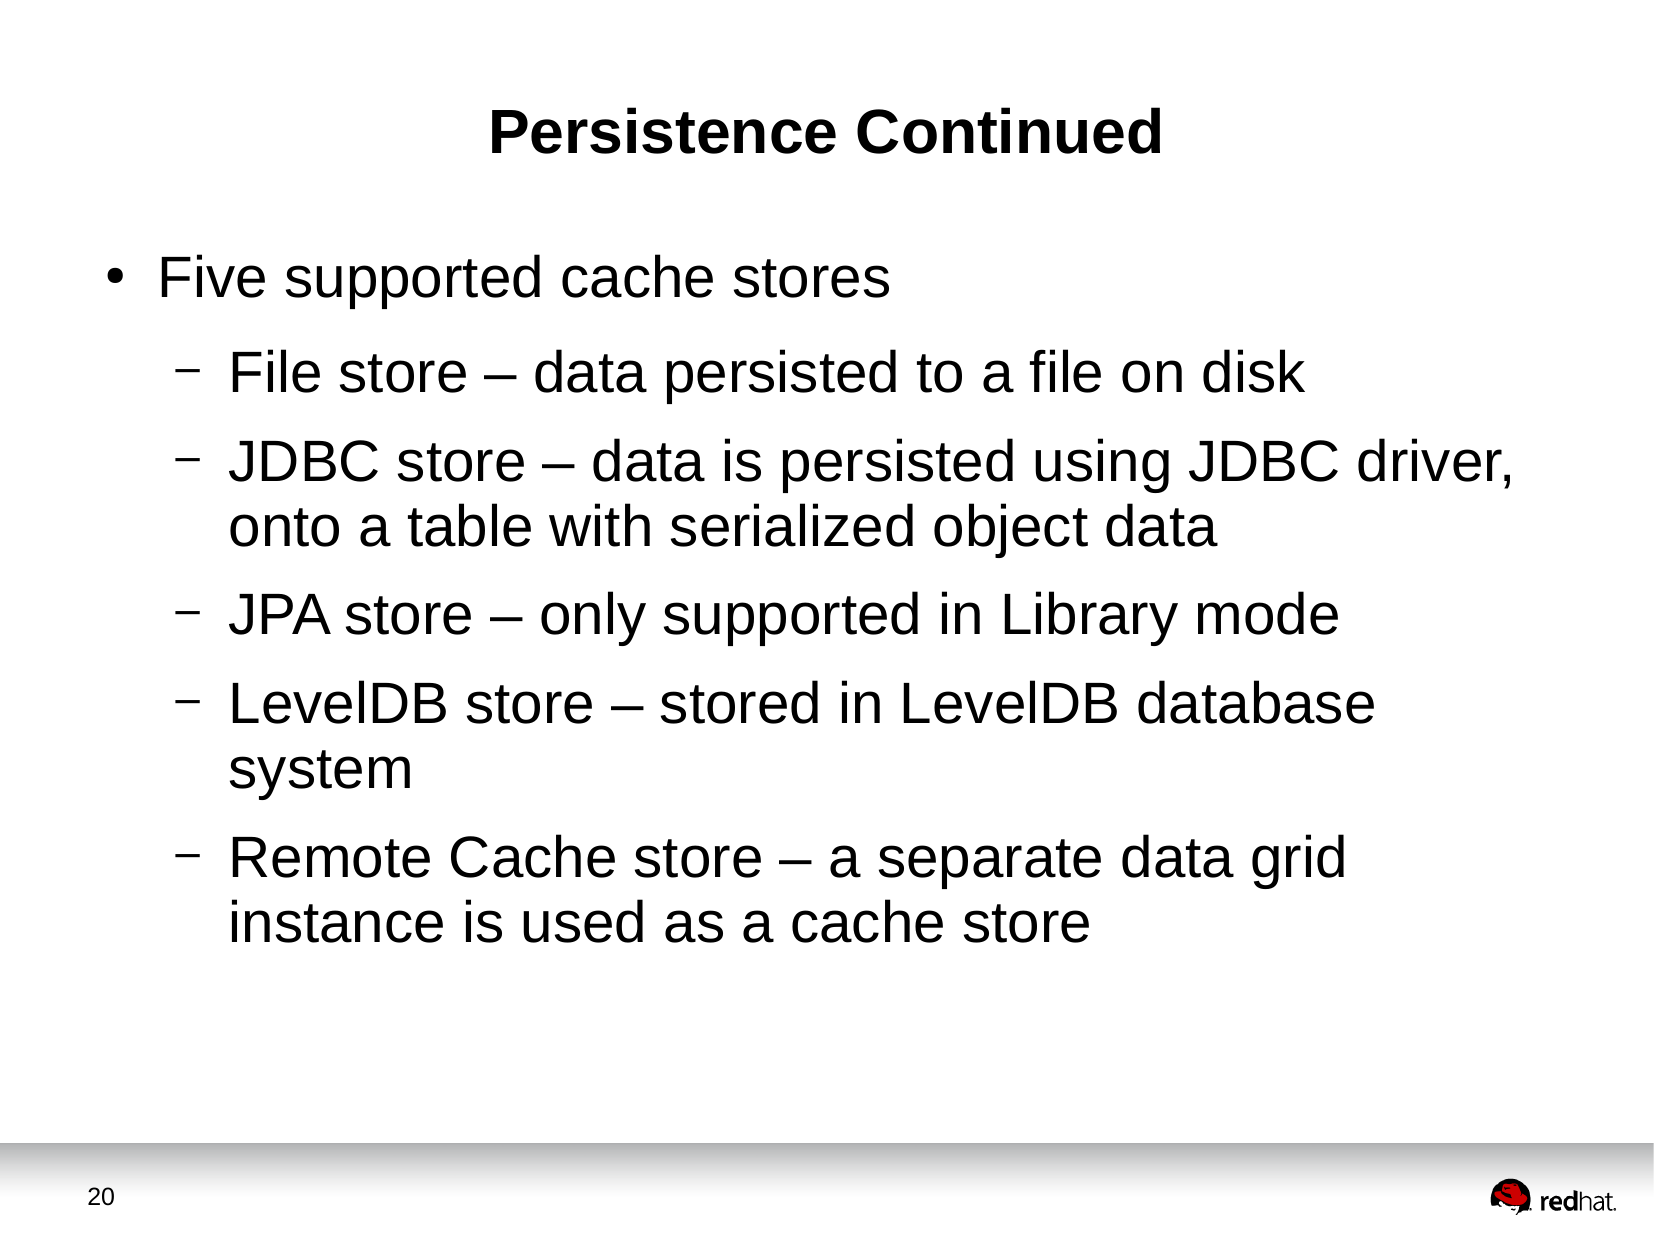

# Persistence Continued
Five supported cache stores
File store – data persisted to a file on disk
JDBC store – data is persisted using JDBC driver, onto a table with serialized object data
JPA store – only supported in Library mode
LevelDB store – stored in LevelDB database system
Remote Cache store – a separate data grid instance is used as a cache store